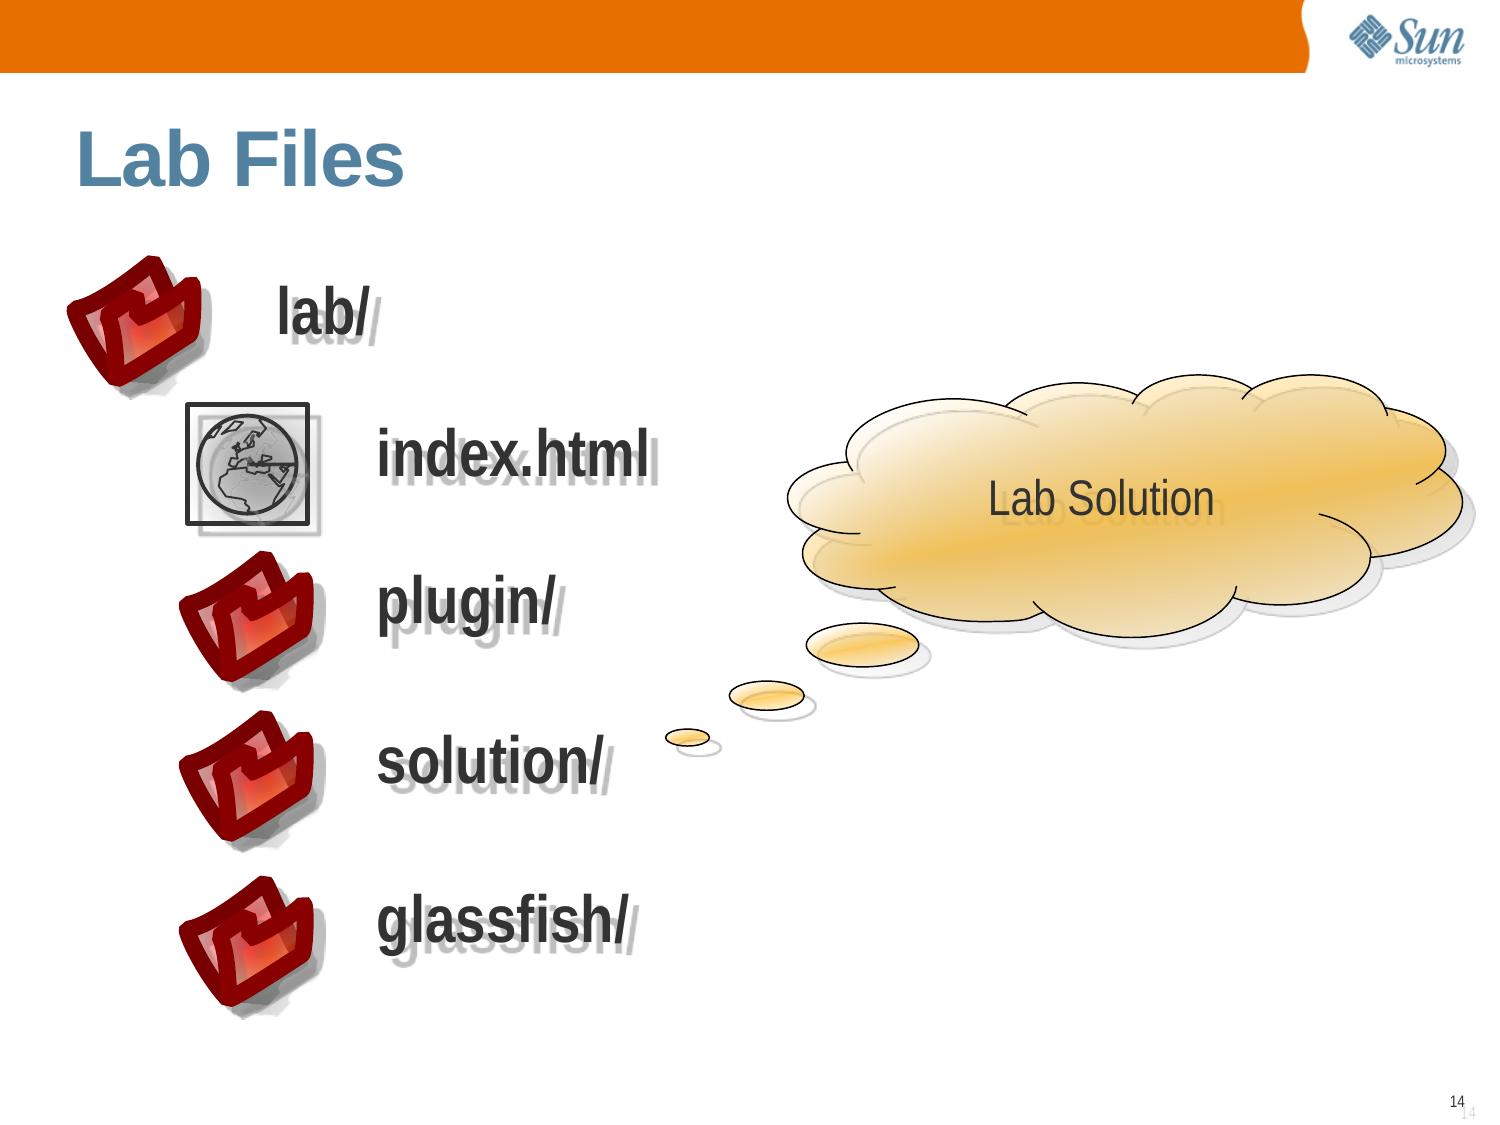

# Lab Files
lab/
Lab Solution
index.html
plugin/
solution/
glassfish/